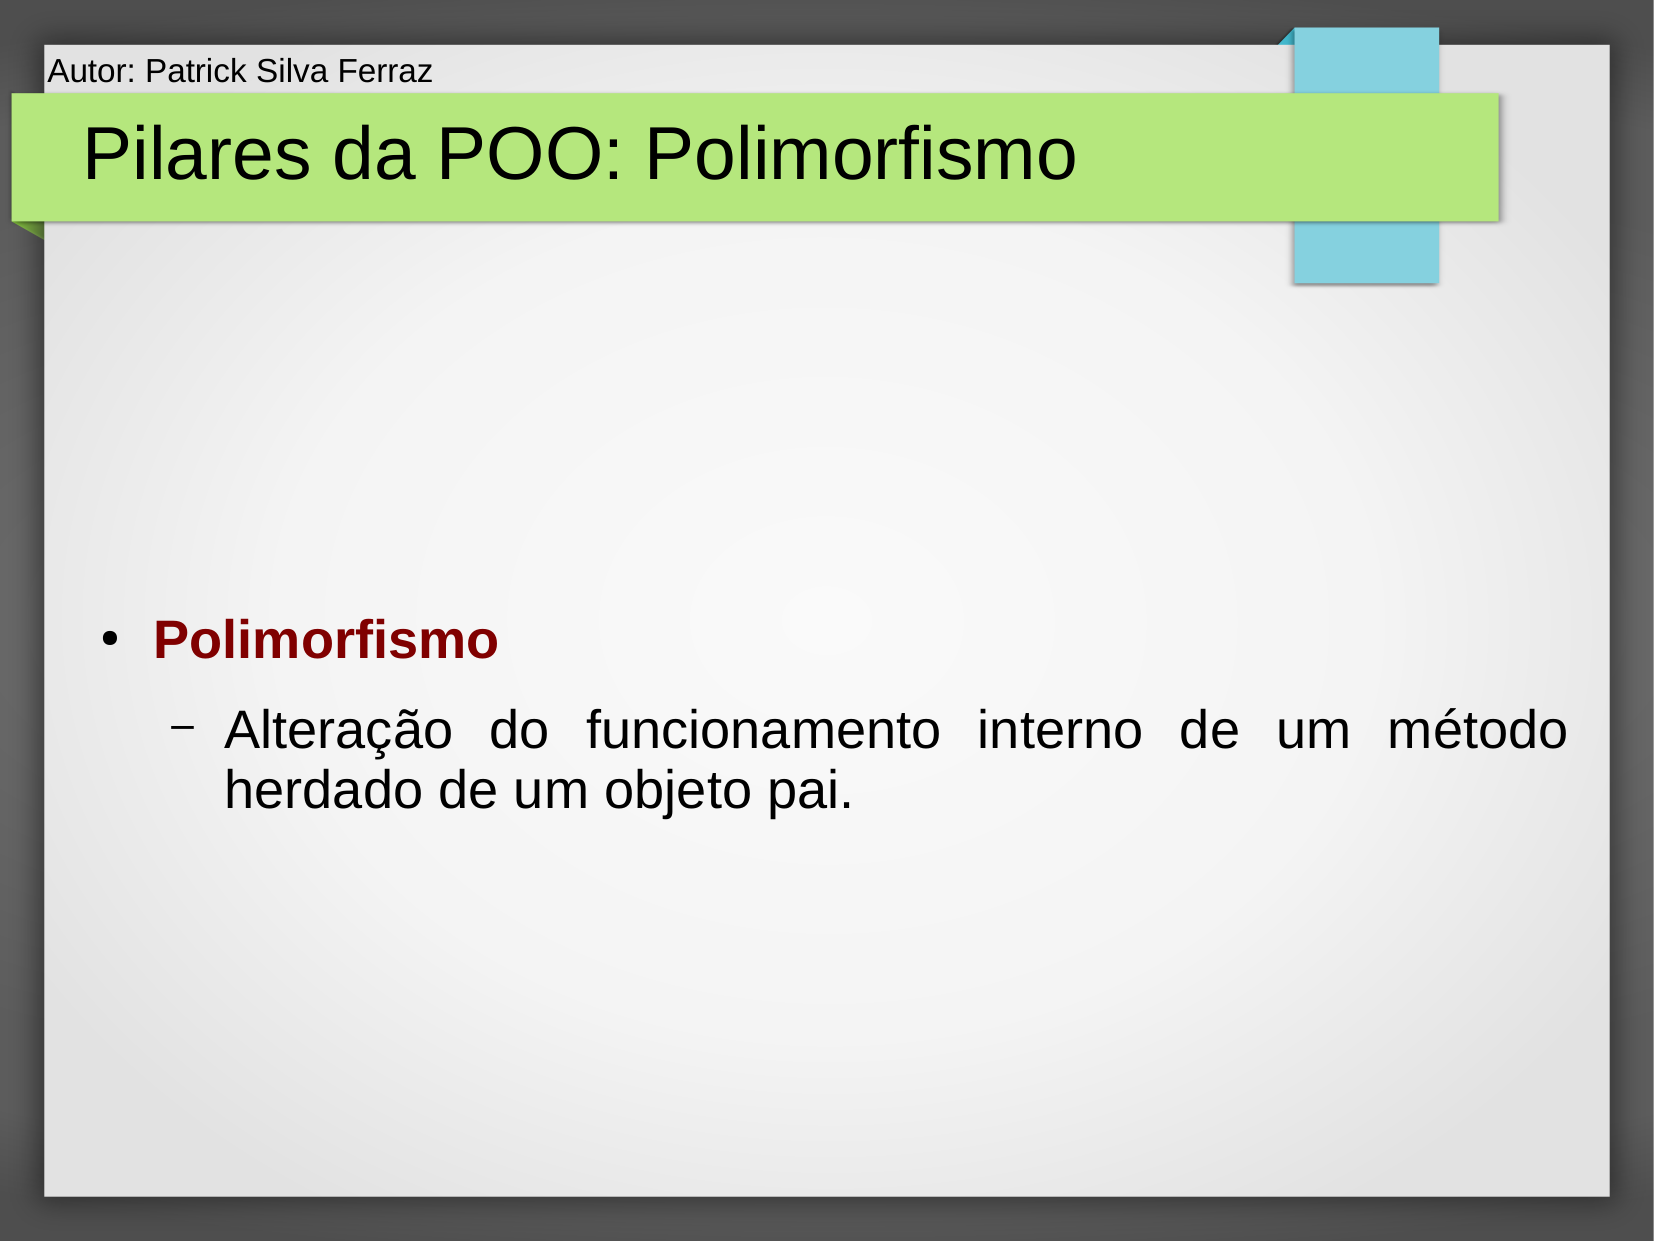

Autor: Patrick Silva Ferraz
# Pilares da POO: Polimorfismo
Polimorfismo
Alteração do funcionamento interno de um método herdado de um objeto pai.